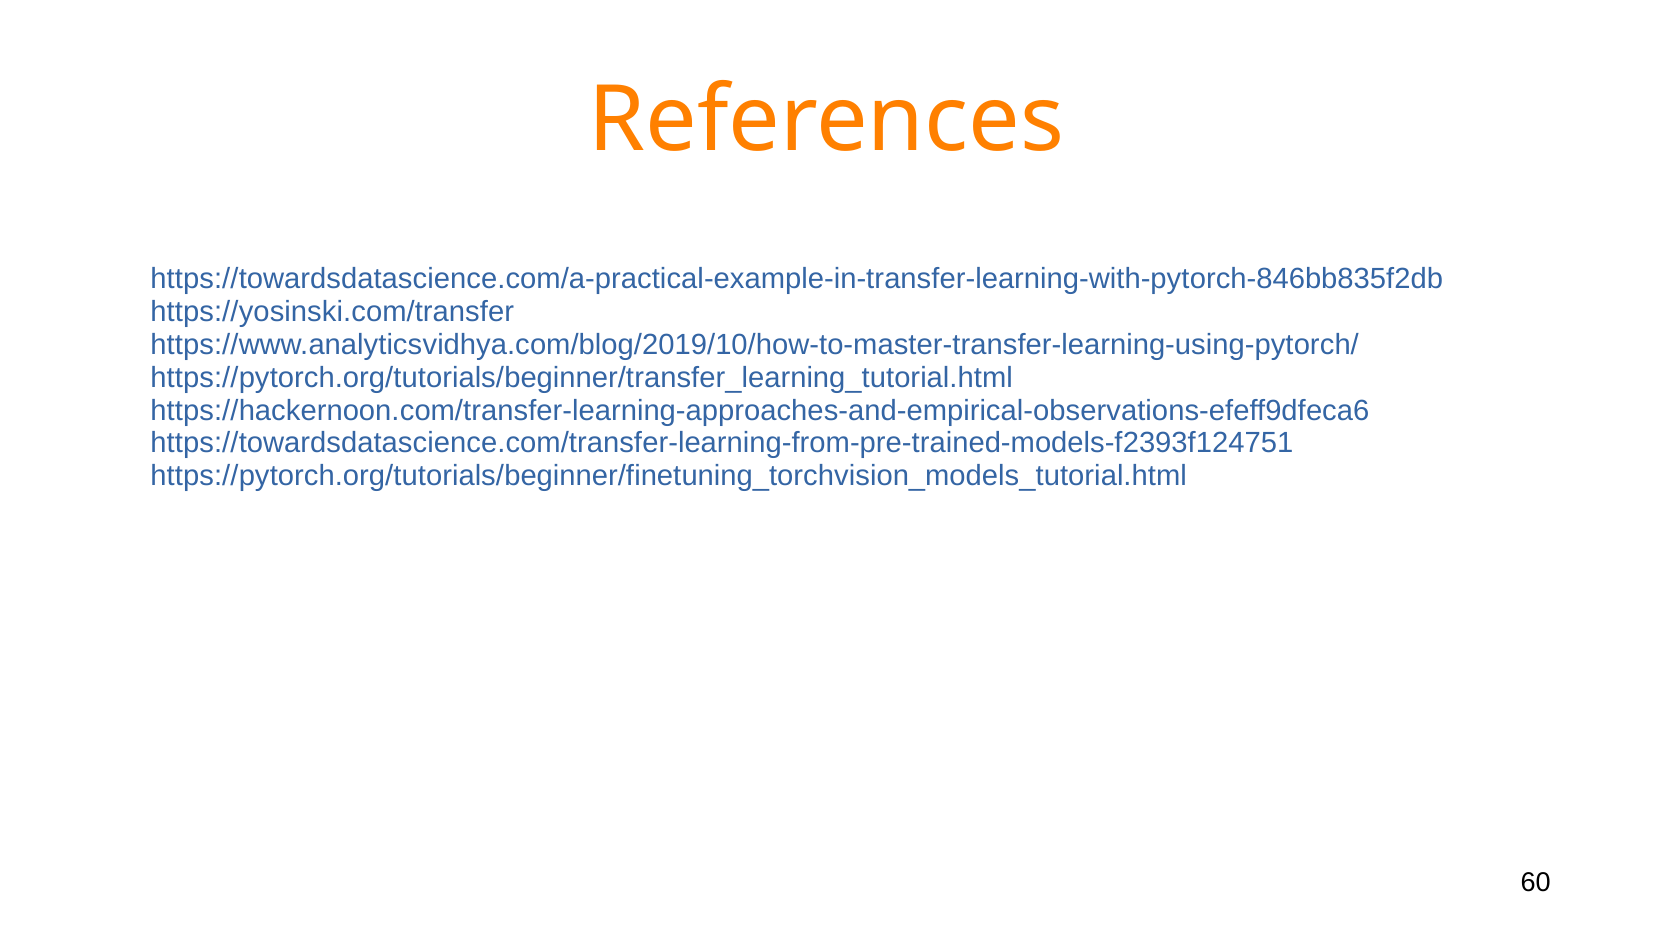

# References
https://towardsdatascience.com/a-practical-example-in-transfer-learning-with-pytorch-846bb835f2db
https://yosinski.com/transfer
https://www.analyticsvidhya.com/blog/2019/10/how-to-master-transfer-learning-using-pytorch/
https://pytorch.org/tutorials/beginner/transfer_learning_tutorial.html
https://hackernoon.com/transfer-learning-approaches-and-empirical-observations-efeff9dfeca6
https://towardsdatascience.com/transfer-learning-from-pre-trained-models-f2393f124751
https://pytorch.org/tutorials/beginner/finetuning_torchvision_models_tutorial.html